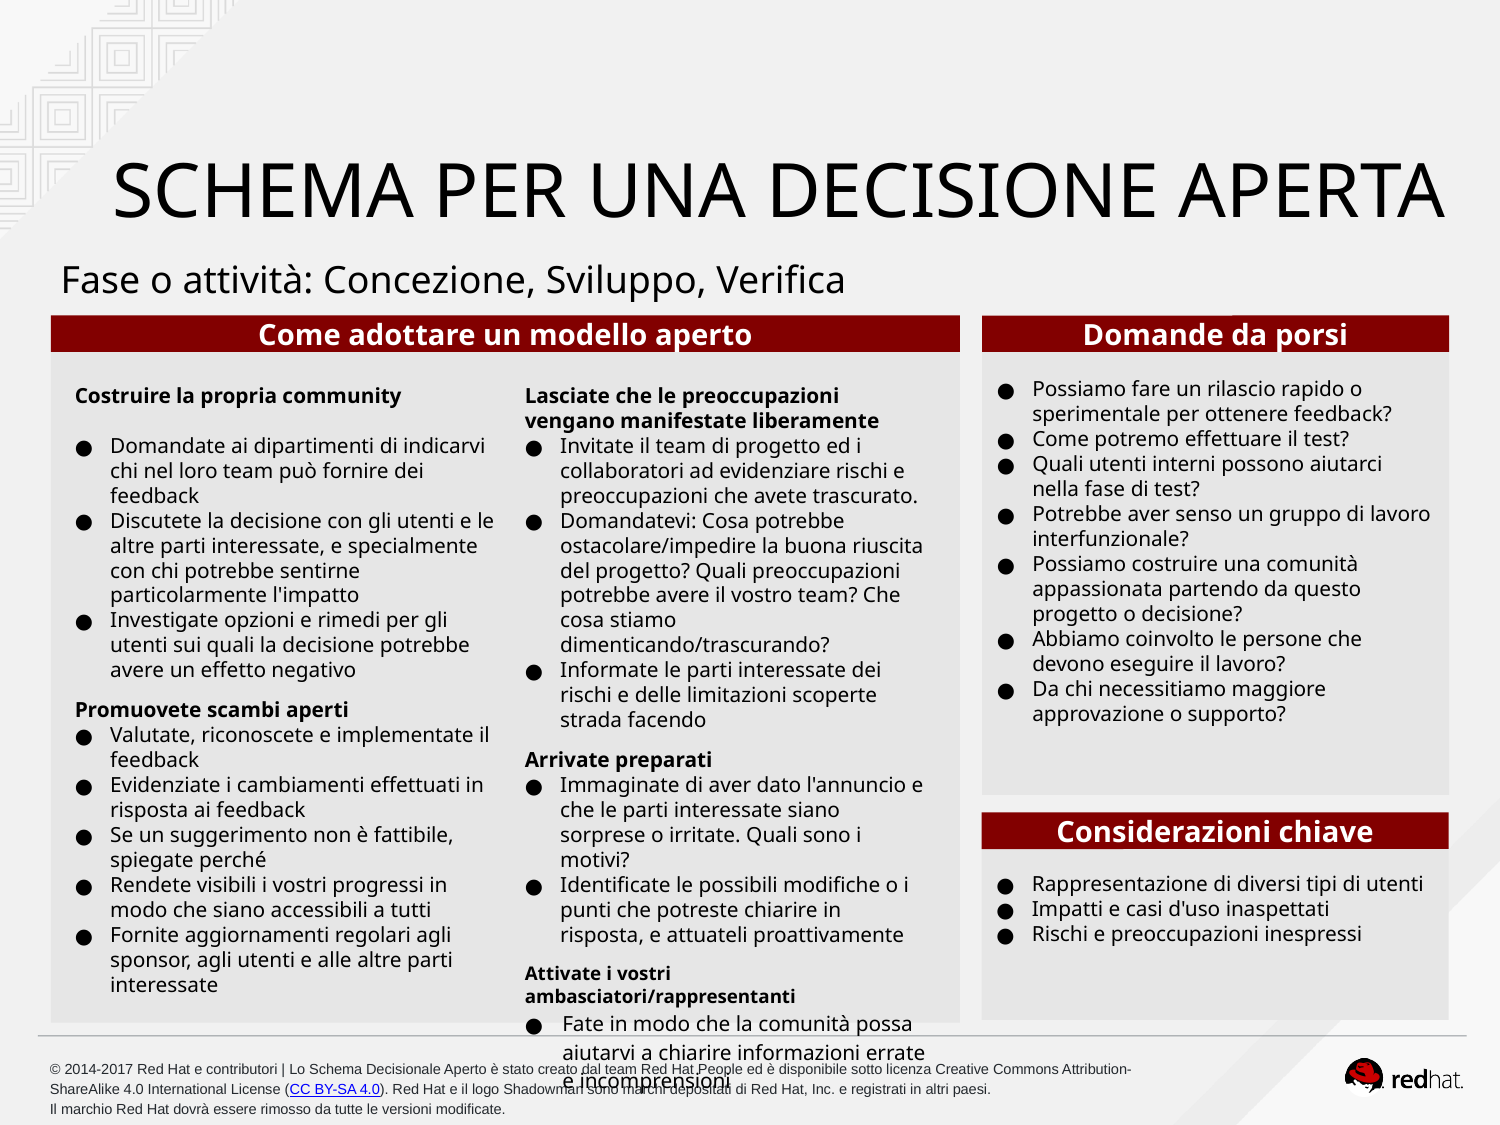

SCHEMA PER UNA DECISIONE APERTA
Fase o attività: Concezione, Sviluppo, Verifica
Domande da porsi
Come adottare un modello aperto
PHASE: IDEATION
Possiamo fare un rilascio rapido o sperimentale per ottenere feedback?
Come potremo effettuare il test?
Quali utenti interni possono aiutarci nella fase di test?
Potrebbe aver senso un gruppo di lavoro interfunzionale?
Possiamo costruire una comunità appassionata partendo da questo progetto o decisione?
Abbiamo coinvolto le persone che devono eseguire il lavoro?
Da chi necessitiamo maggiore approvazione o supporto?
Costruire la propria community
Domandate ai dipartimenti di indicarvi chi nel loro team può fornire dei feedback
Discutete la decisione con gli utenti e le altre parti interessate, e specialmente con chi potrebbe sentirne particolarmente l'impatto
Investigate opzioni e rimedi per gli utenti sui quali la decisione potrebbe avere un effetto negativo
Promuovete scambi aperti
Valutate, riconoscete e implementate il feedback
Evidenziate i cambiamenti effettuati in risposta ai feedback
Se un suggerimento non è fattibile, spiegate perché
Rendete visibili i vostri progressi in modo che siano accessibili a tutti
Fornite aggiornamenti regolari agli sponsor, agli utenti e alle altre parti interessate
Lasciate che le preoccupazioni vengano manifestate liberamente
Invitate il team di progetto ed i collaboratori ad evidenziare rischi e preoccupazioni che avete trascurato.
Domandatevi: Cosa potrebbe ostacolare/impedire la buona riuscita del progetto? Quali preoccupazioni potrebbe avere il vostro team? Che cosa stiamo dimenticando/trascurando?
Informate le parti interessate dei rischi e delle limitazioni scoperte strada facendo
Arrivate preparati
Immaginate di aver dato l'annuncio e che le parti interessate siano sorprese o irritate. Quali sono i motivi?
Identificate le possibili modifiche o i punti che potreste chiarire in risposta, e attuateli proattivamente
Attivate i vostri ambasciatori/rappresentanti
Fate in modo che la comunità possa aiutarvi a chiarire informazioni errate e incomprensioni
Considerazioni chiave
Rappresentazione di diversi tipi di utenti
Impatti e casi d'uso inaspettati
Rischi e preoccupazioni inespressi